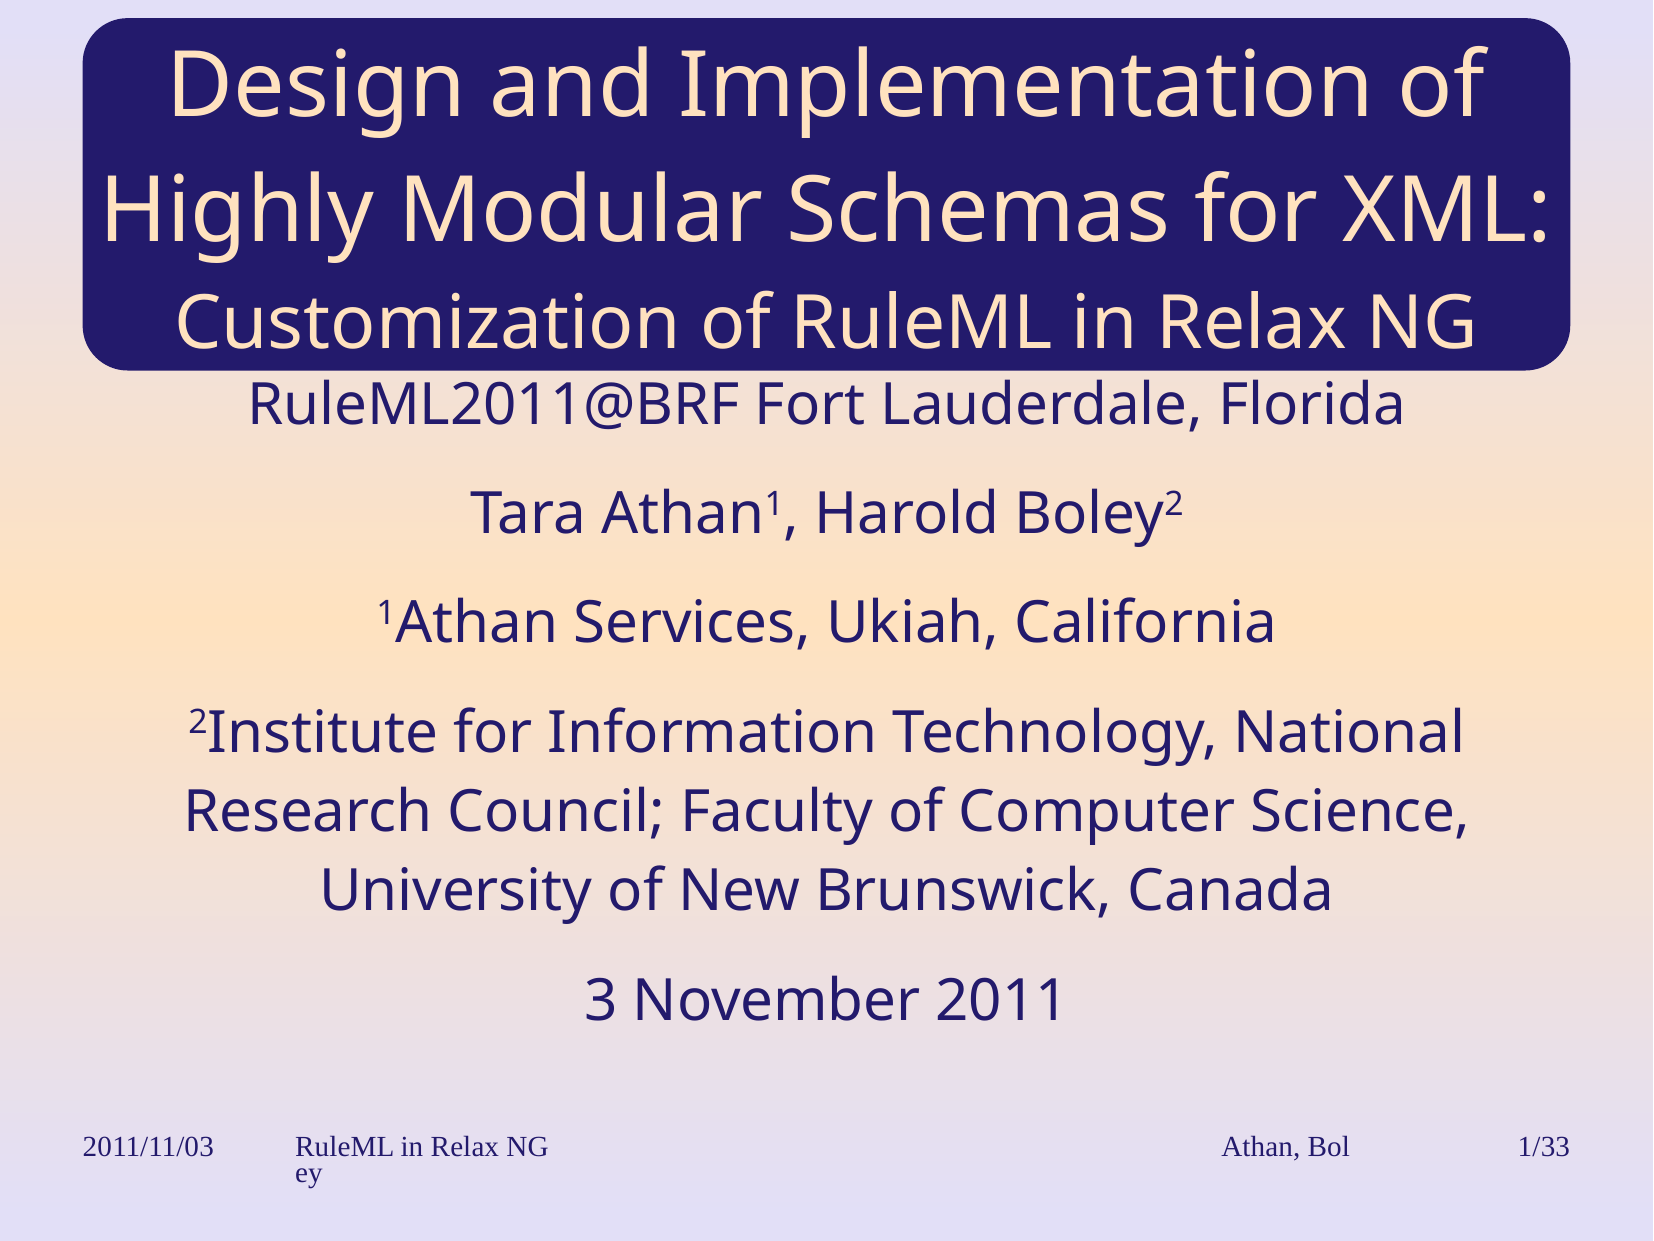

# Design and Implementation of Highly Modular Schemas for XML: Customization of RuleML in Relax NG
RuleML2011@BRF Fort Lauderdale, Florida
Tara Athan1, Harold Boley2
1Athan Services, Ukiah, California
2Institute for Information Technology, National Research Council; Faculty of Computer Science, University of New Brunswick, Canada
3 November 2011
2011/11/03
RuleML in Relax NG Athan, Boley
1